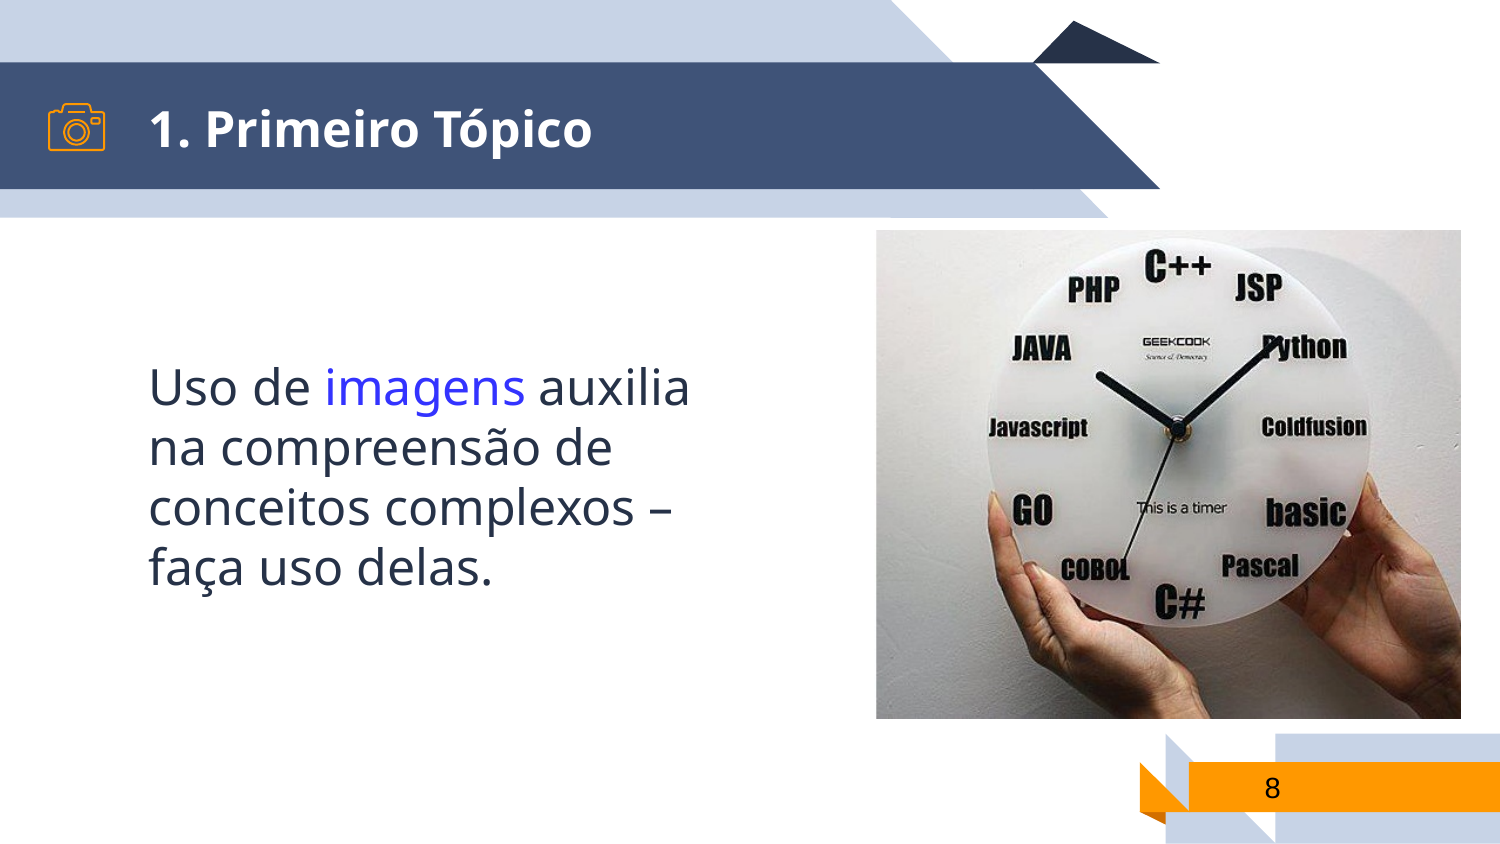

# 1. Primeiro Tópico
Uso de imagens auxilia na compreensão de conceitos complexos – faça uso delas.